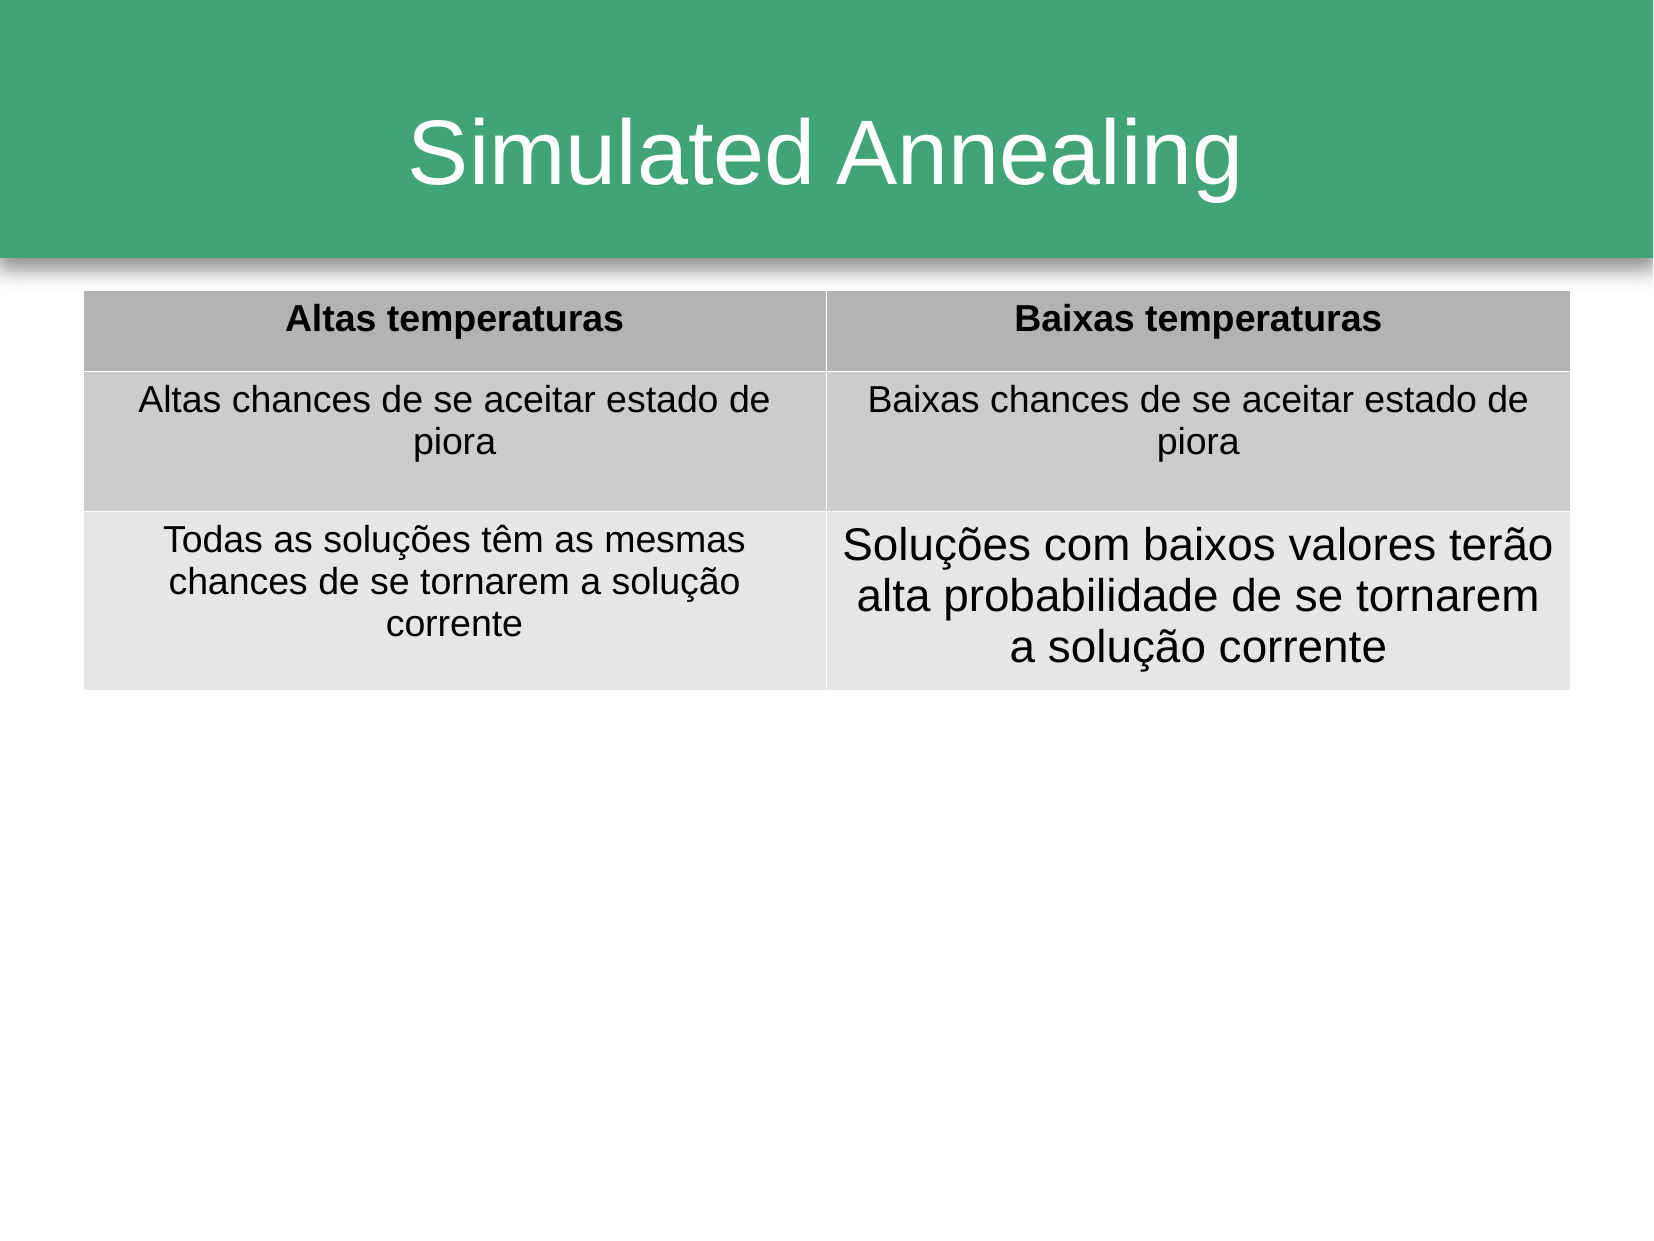

# Simulated Annealing
| Altas temperaturas | Baixas temperaturas |
| --- | --- |
| Altas chances de se aceitar estado de piora | Baixas chances de se aceitar estado de piora |
| Todas as soluções têm as mesmas chances de se tornarem a solução corrente | Soluções com baixos valores terão alta probabilidade de se tornarem a solução corrente |